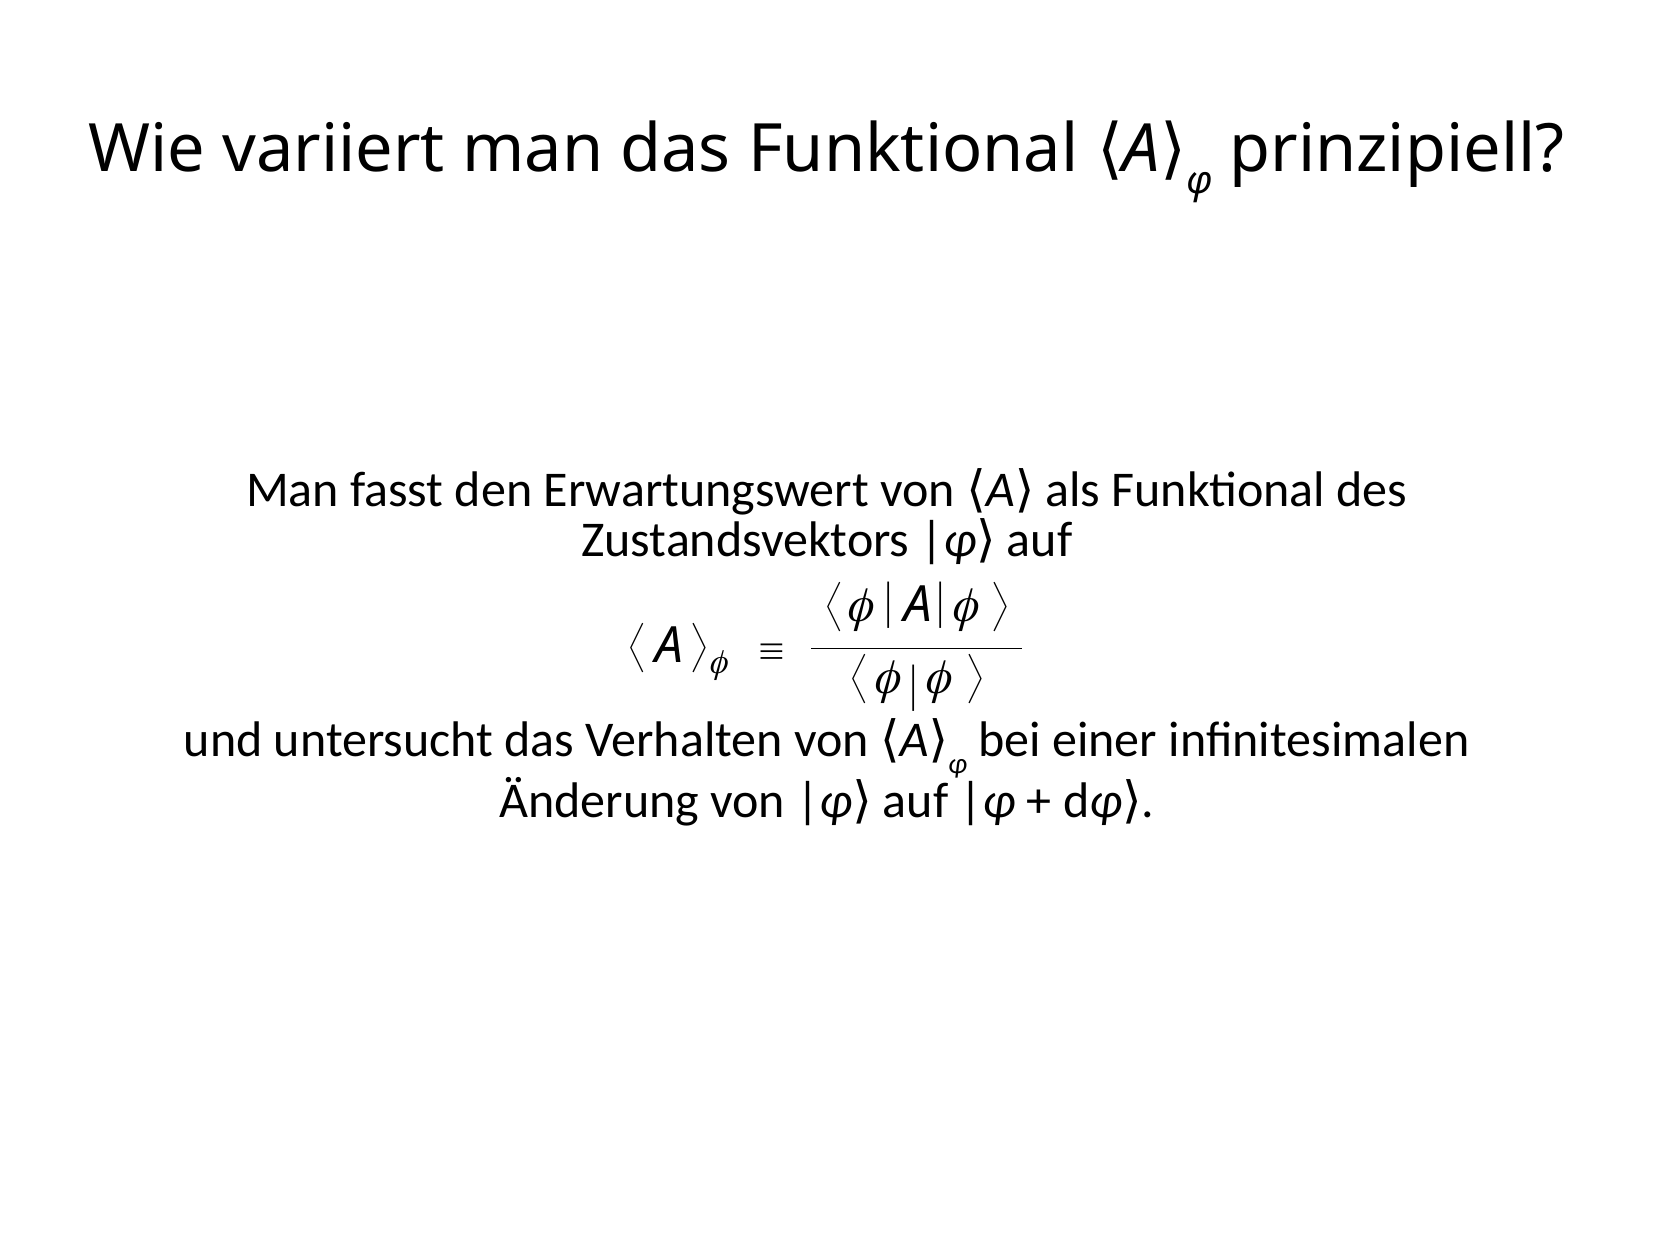

# Wie variiert man das Funktional ⟨A⟩φ prinzipiell?
Man fasst den Erwartungswert von ⟨A⟩ als Funktional des Zustandsvektors |φ⟩ auf
und untersucht das Verhalten von ⟨A⟩φ bei einer infinitesimalen Änderung von |φ⟩ auf |φ + dφ⟩.